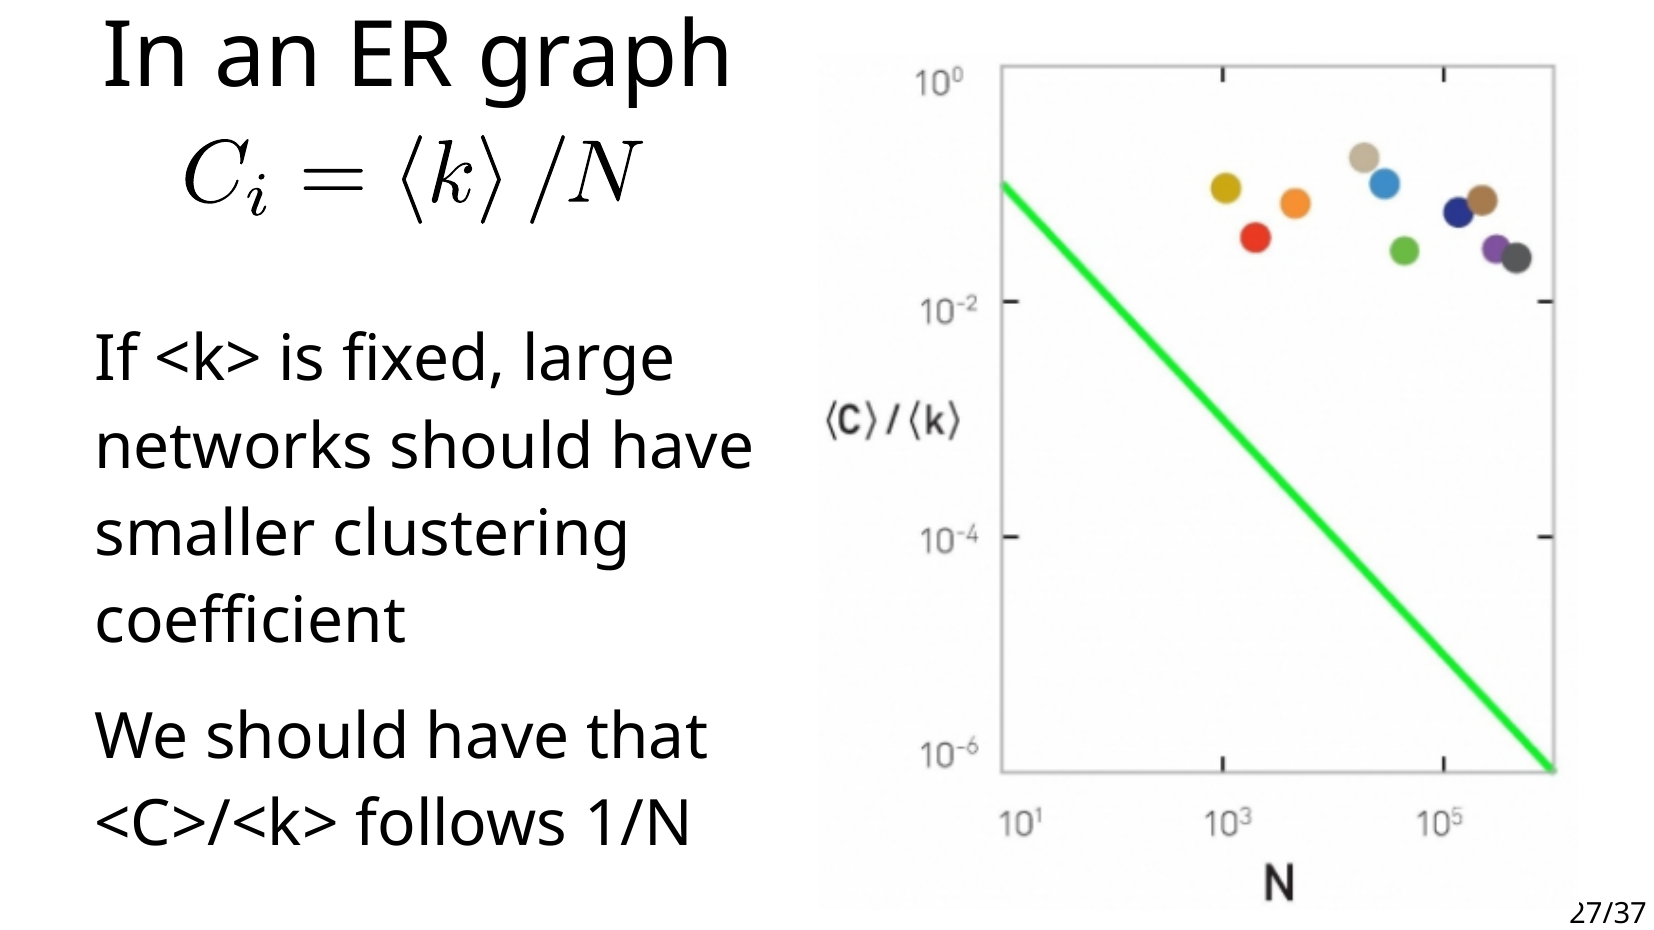

# In an ER graph
If <k> is fixed, large networks should have smaller clustering coefficient
We should have that <C>/<k> follows 1/N
27